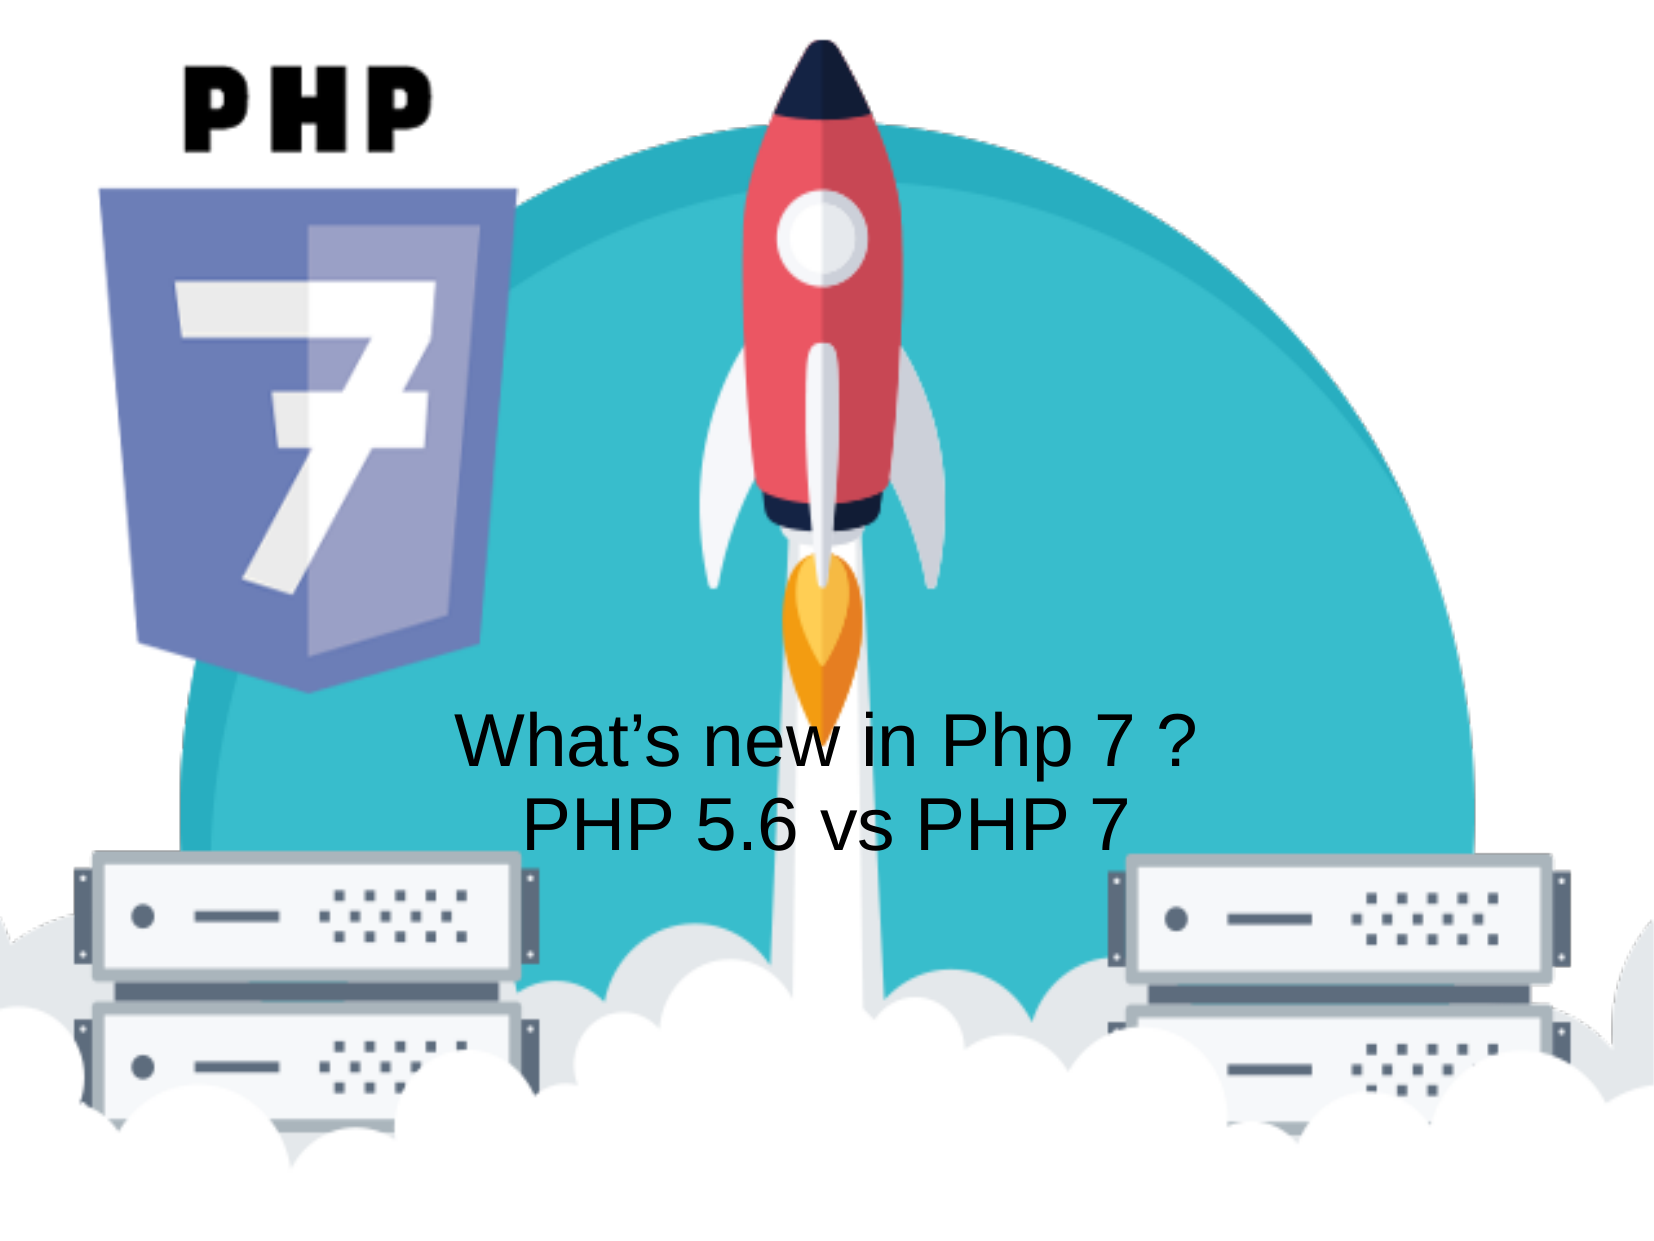

# What’s new in Php 7 ? PHP 5.6 vs PHP 7